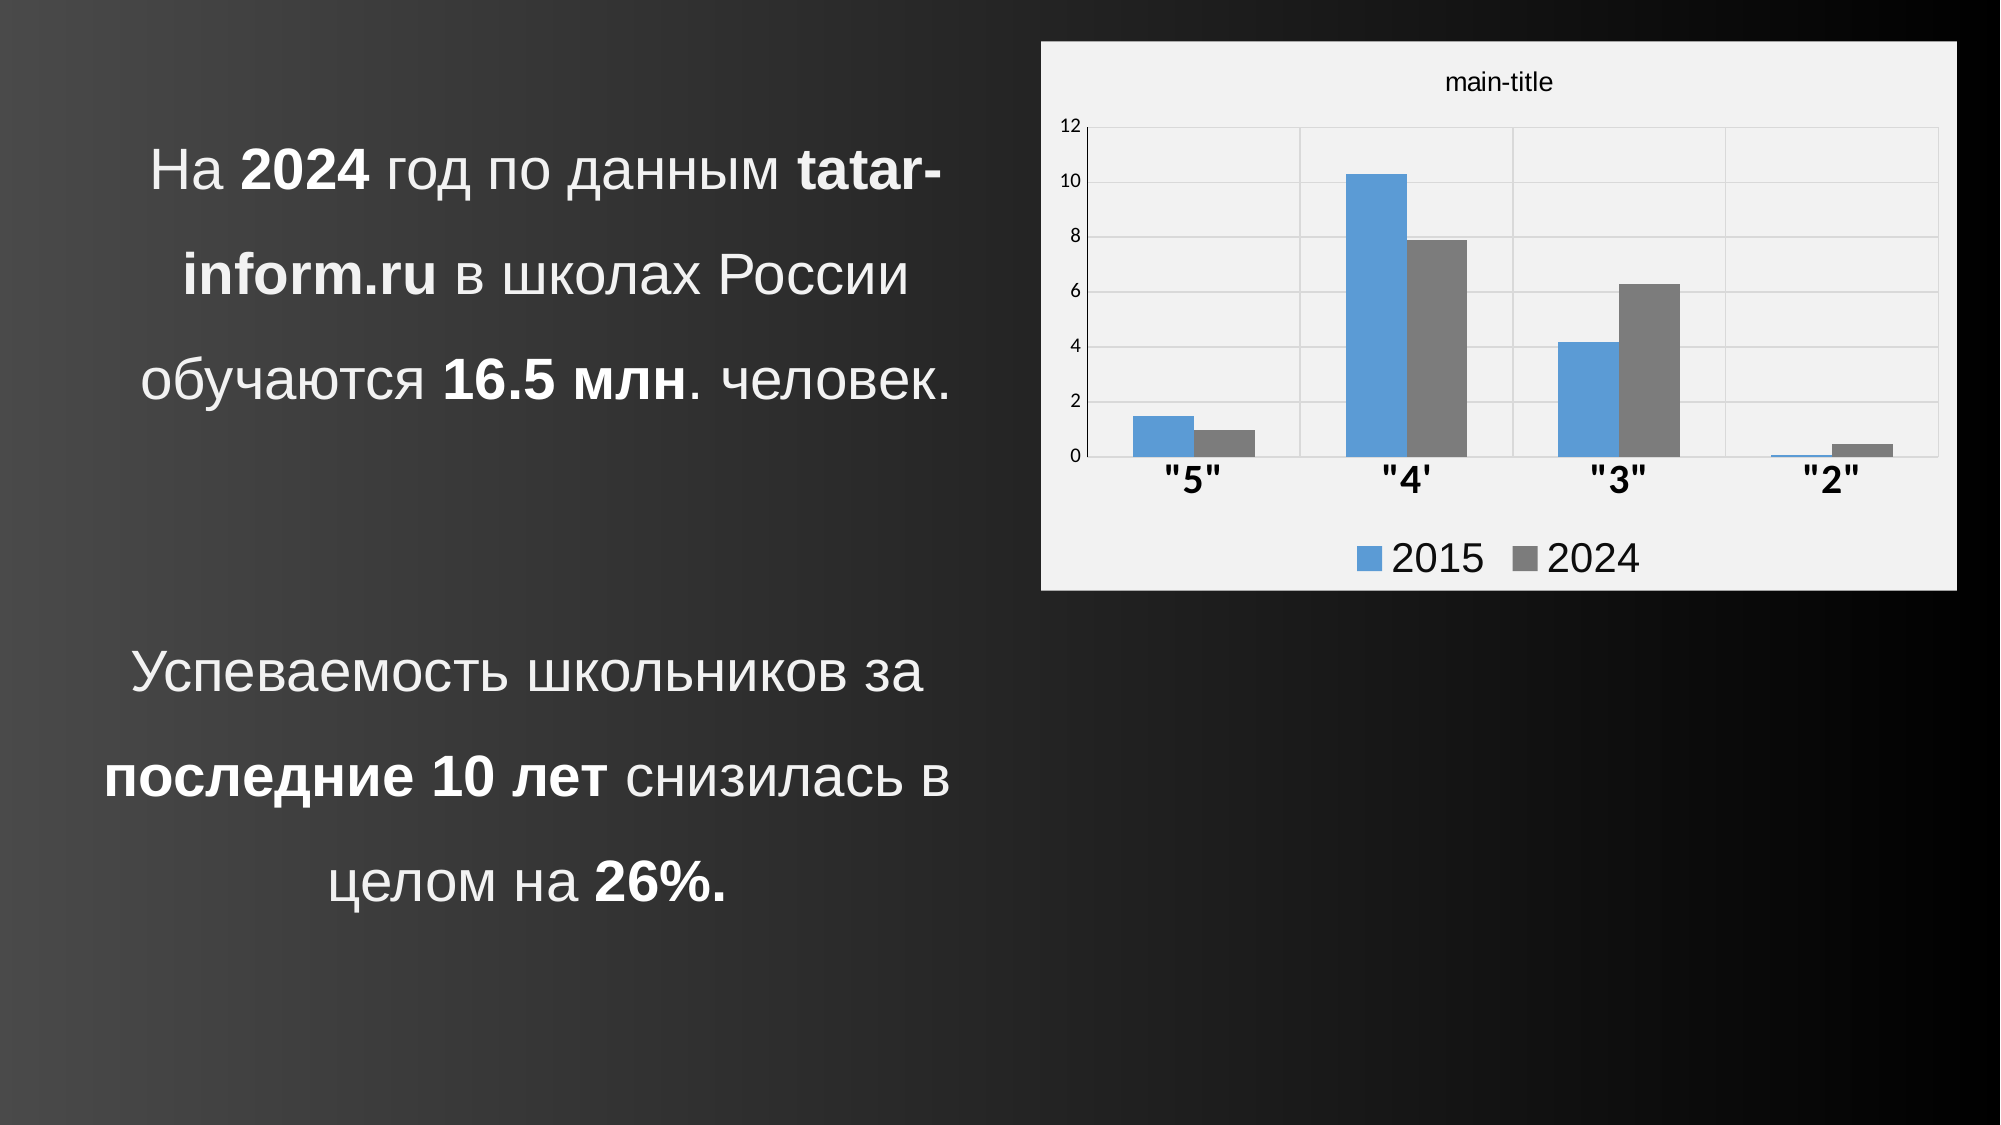

### Chart: main-title
| Category | 2015 | 2024 |
|---|---|---|
| "5" | 1.48 | 0.982 |
| "4' | 10.3 | 7.9 |
| "3" | 4.2 | 6.3 |
| "2" | 0.052 | 0.457 |На 2024 год по данным tatar-inform.ru в школах России обучаются 16.5 млн. человек.
Успеваемость школьников за последние 10 лет снизилась в целом на 26%.